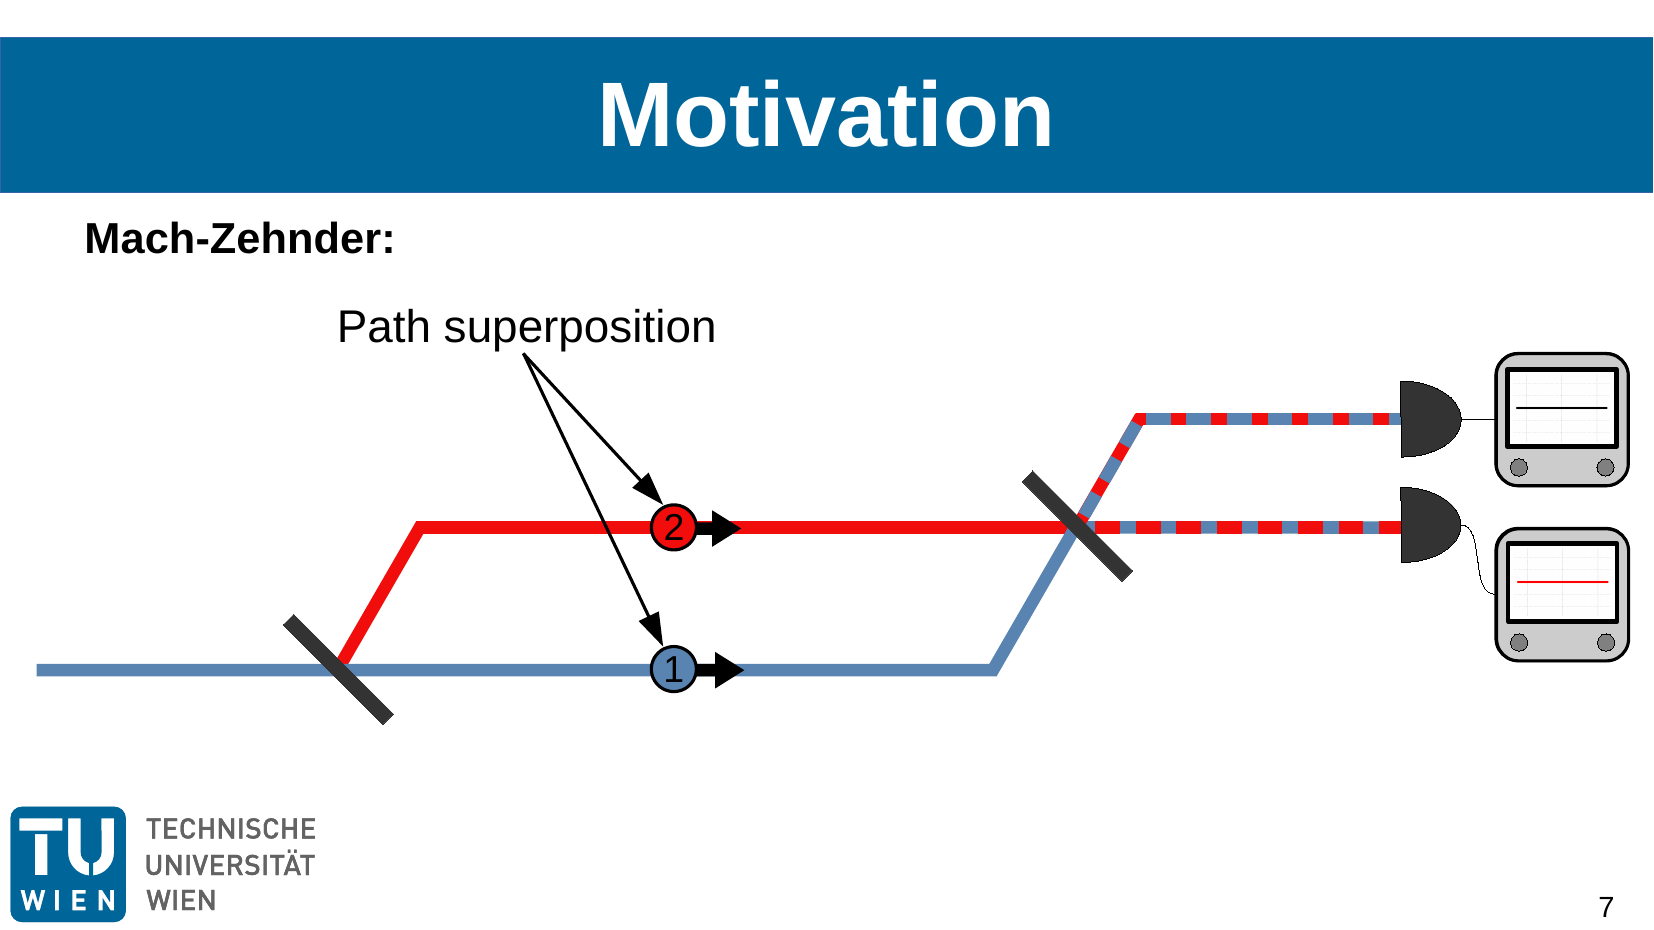

# Motivation
Mach-Zehnder:
Path superposition
2
1